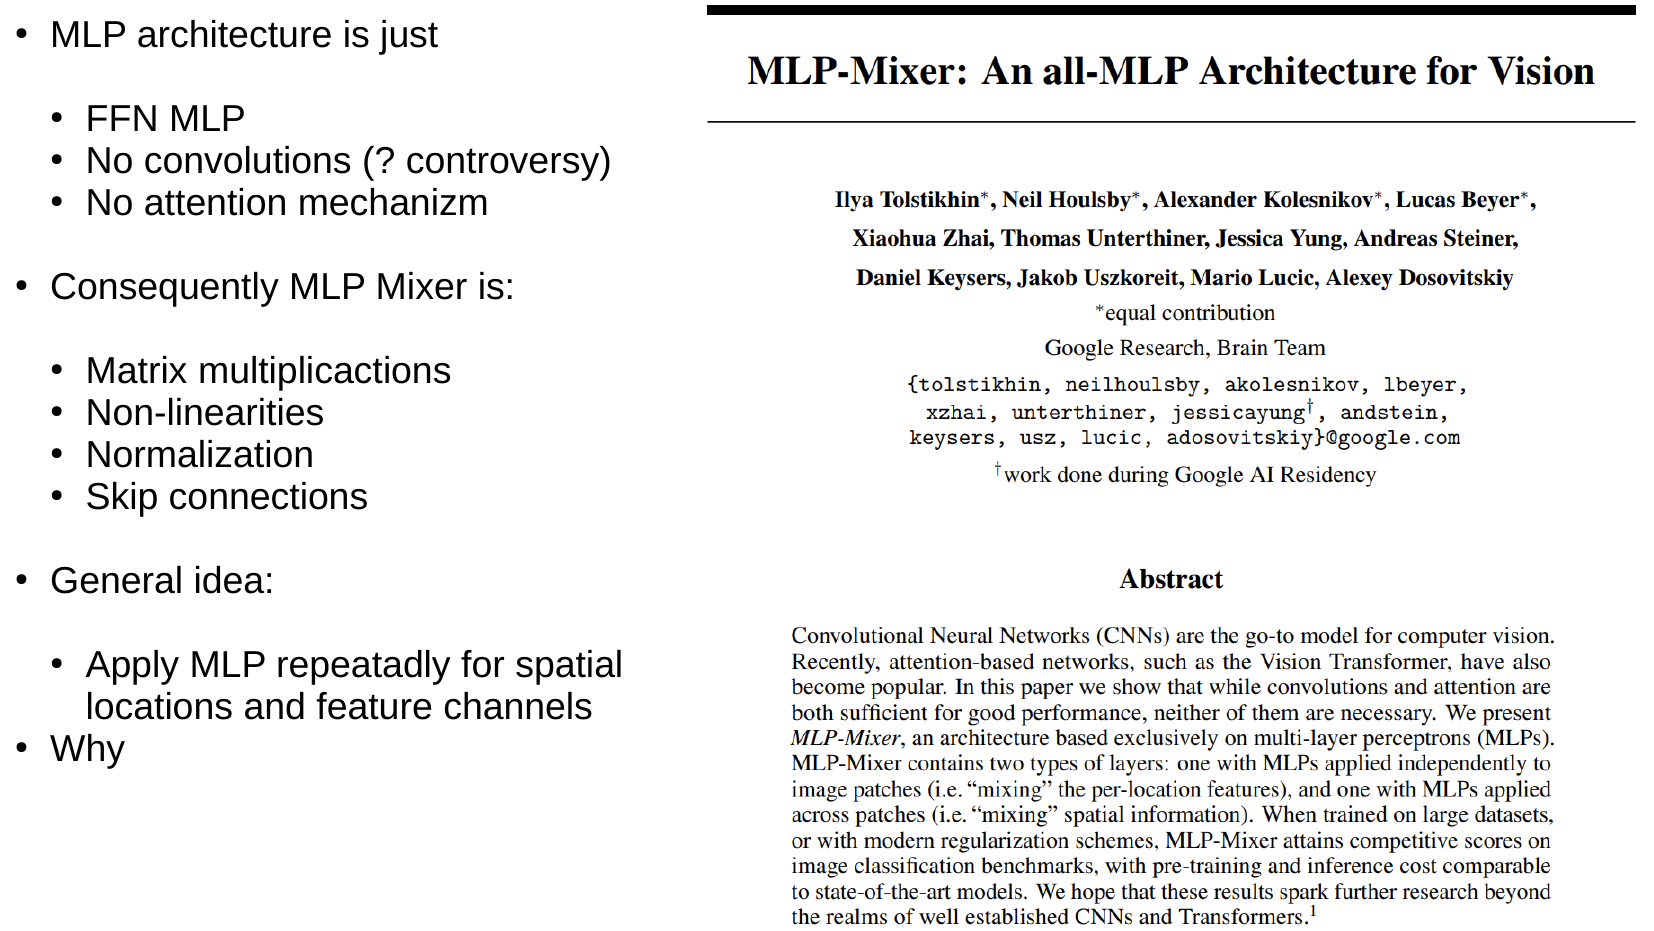

MLP architecture is just
FFN MLP
No convolutions (? controversy)
No attention mechanizm
Consequently MLP Mixer is:
Matrix multiplicactions
Non-linearities
Normalization
Skip connections
General idea:
Apply MLP repeatadly for spatial locations and feature channels
Why